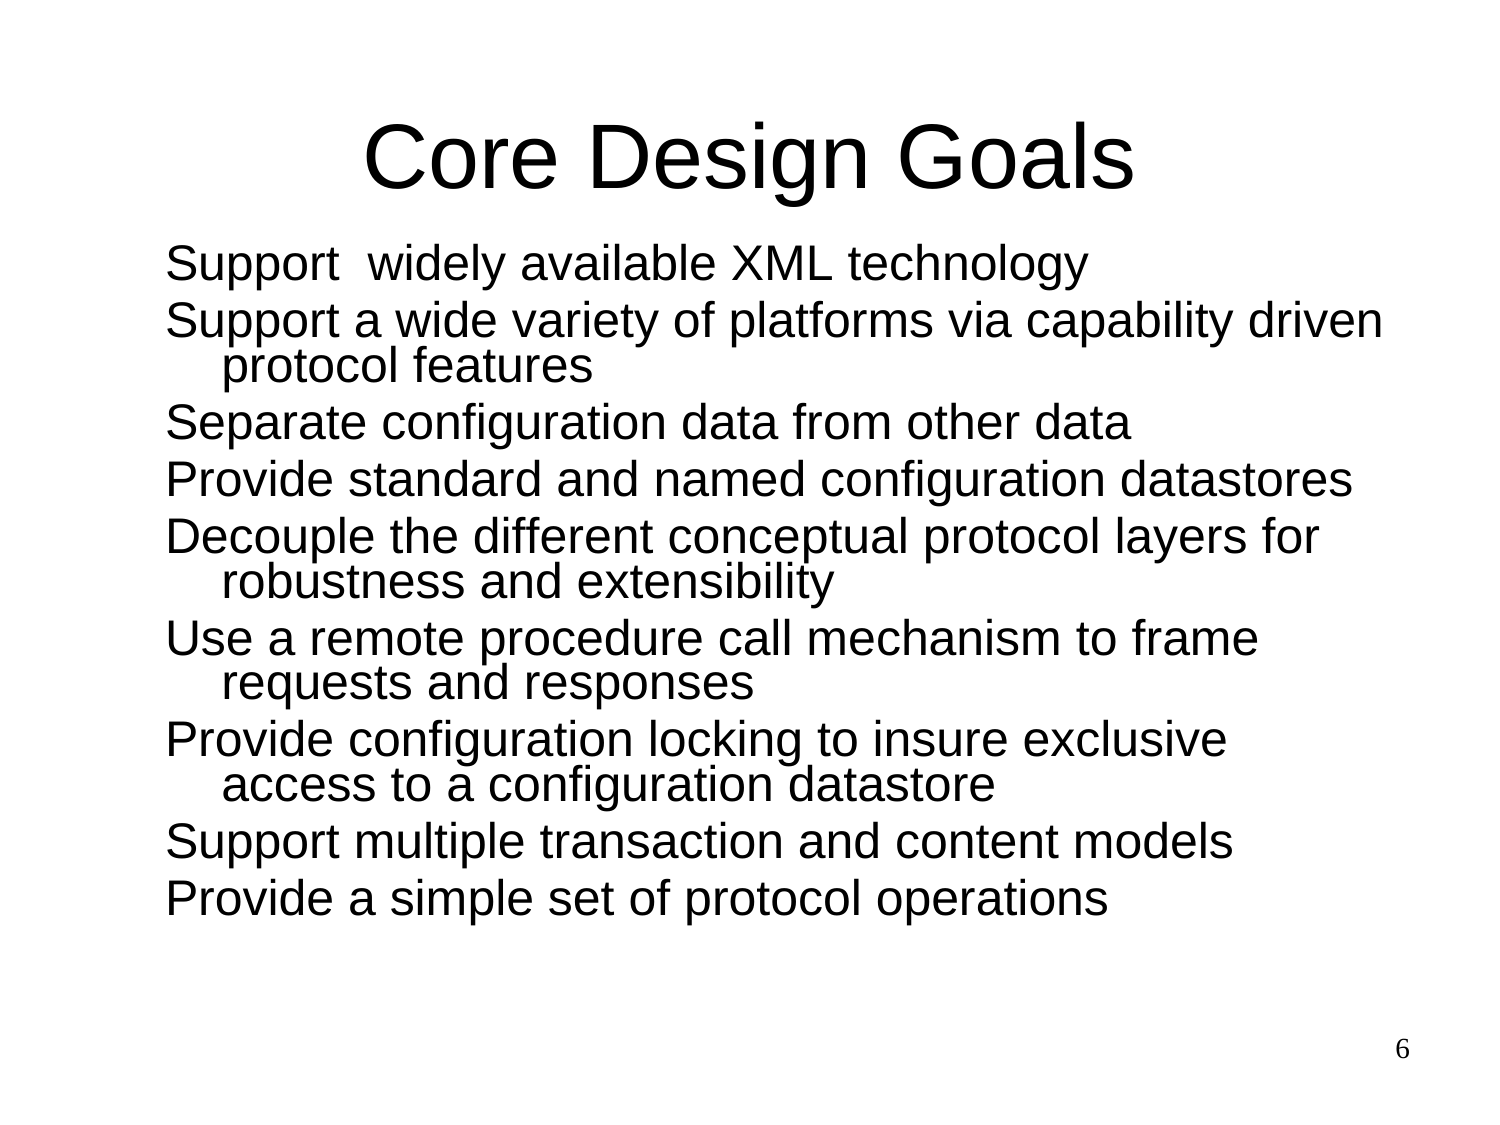

# Core Design Goals
Support widely available XML technology
Support a wide variety of platforms via capability driven protocol features
Separate configuration data from other data
Provide standard and named configuration datastores
Decouple the different conceptual protocol layers for robustness and extensibility
Use a remote procedure call mechanism to frame requests and responses
Provide configuration locking to insure exclusive access to a configuration datastore
Support multiple transaction and content models
Provide a simple set of protocol operations
6